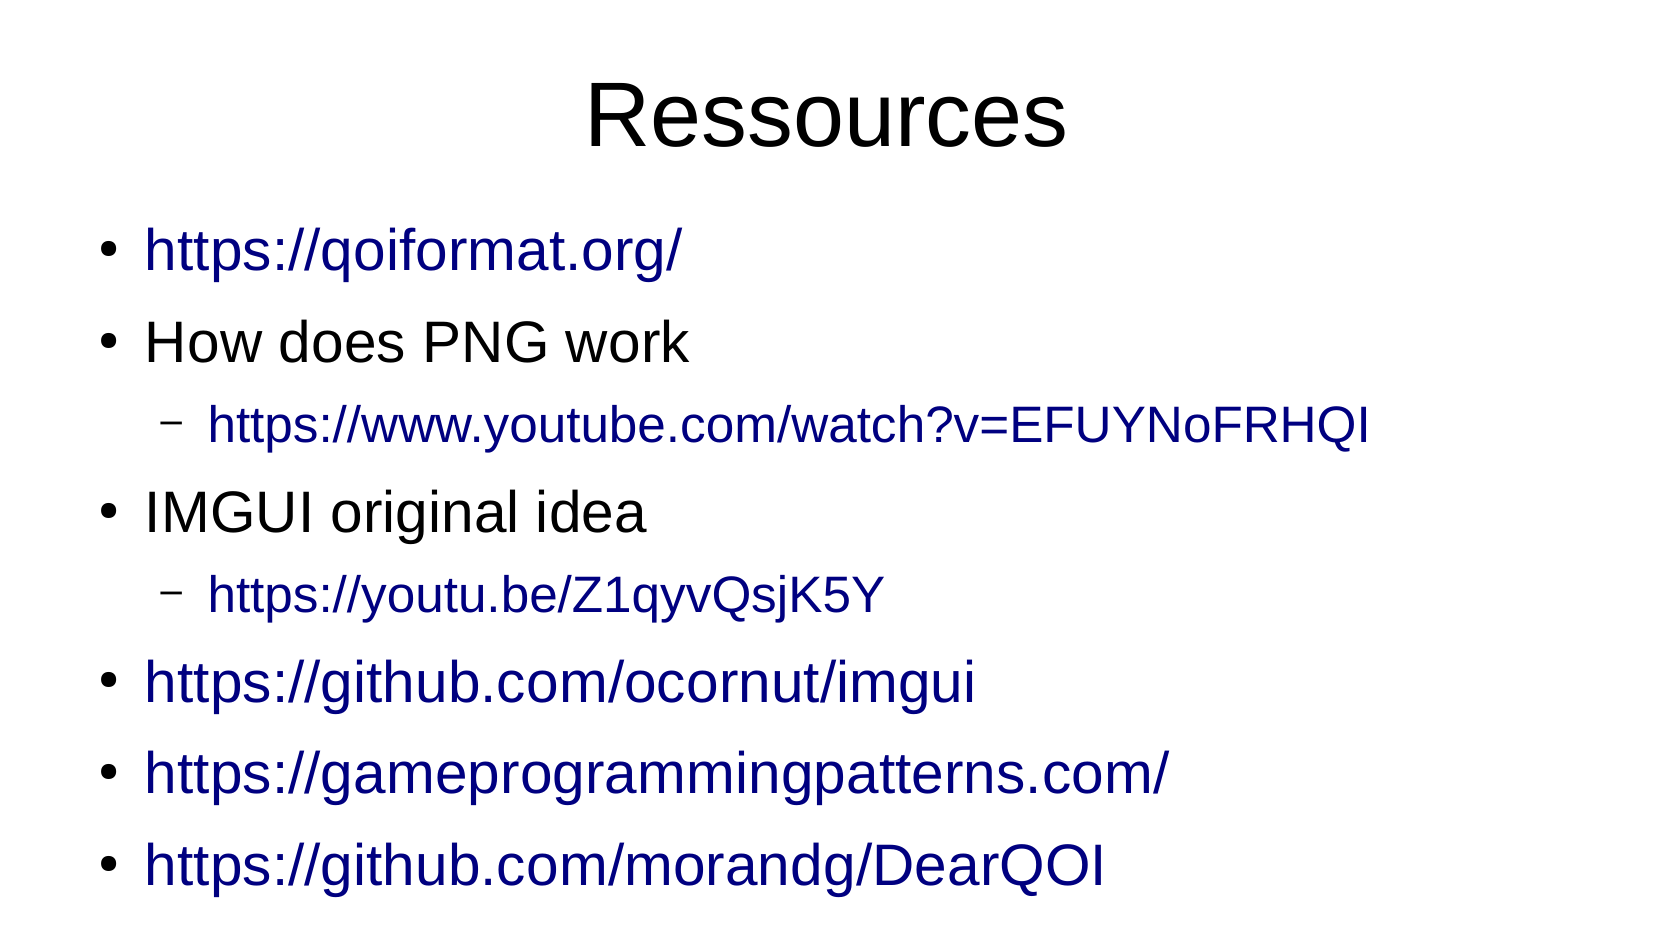

# Ressources
https://qoiformat.org/
How does PNG work
https://www.youtube.com/watch?v=EFUYNoFRHQI
IMGUI original idea
https://youtu.be/Z1qyvQsjK5Y
https://github.com/ocornut/imgui
https://gameprogrammingpatterns.com/
https://github.com/morandg/DearQOI